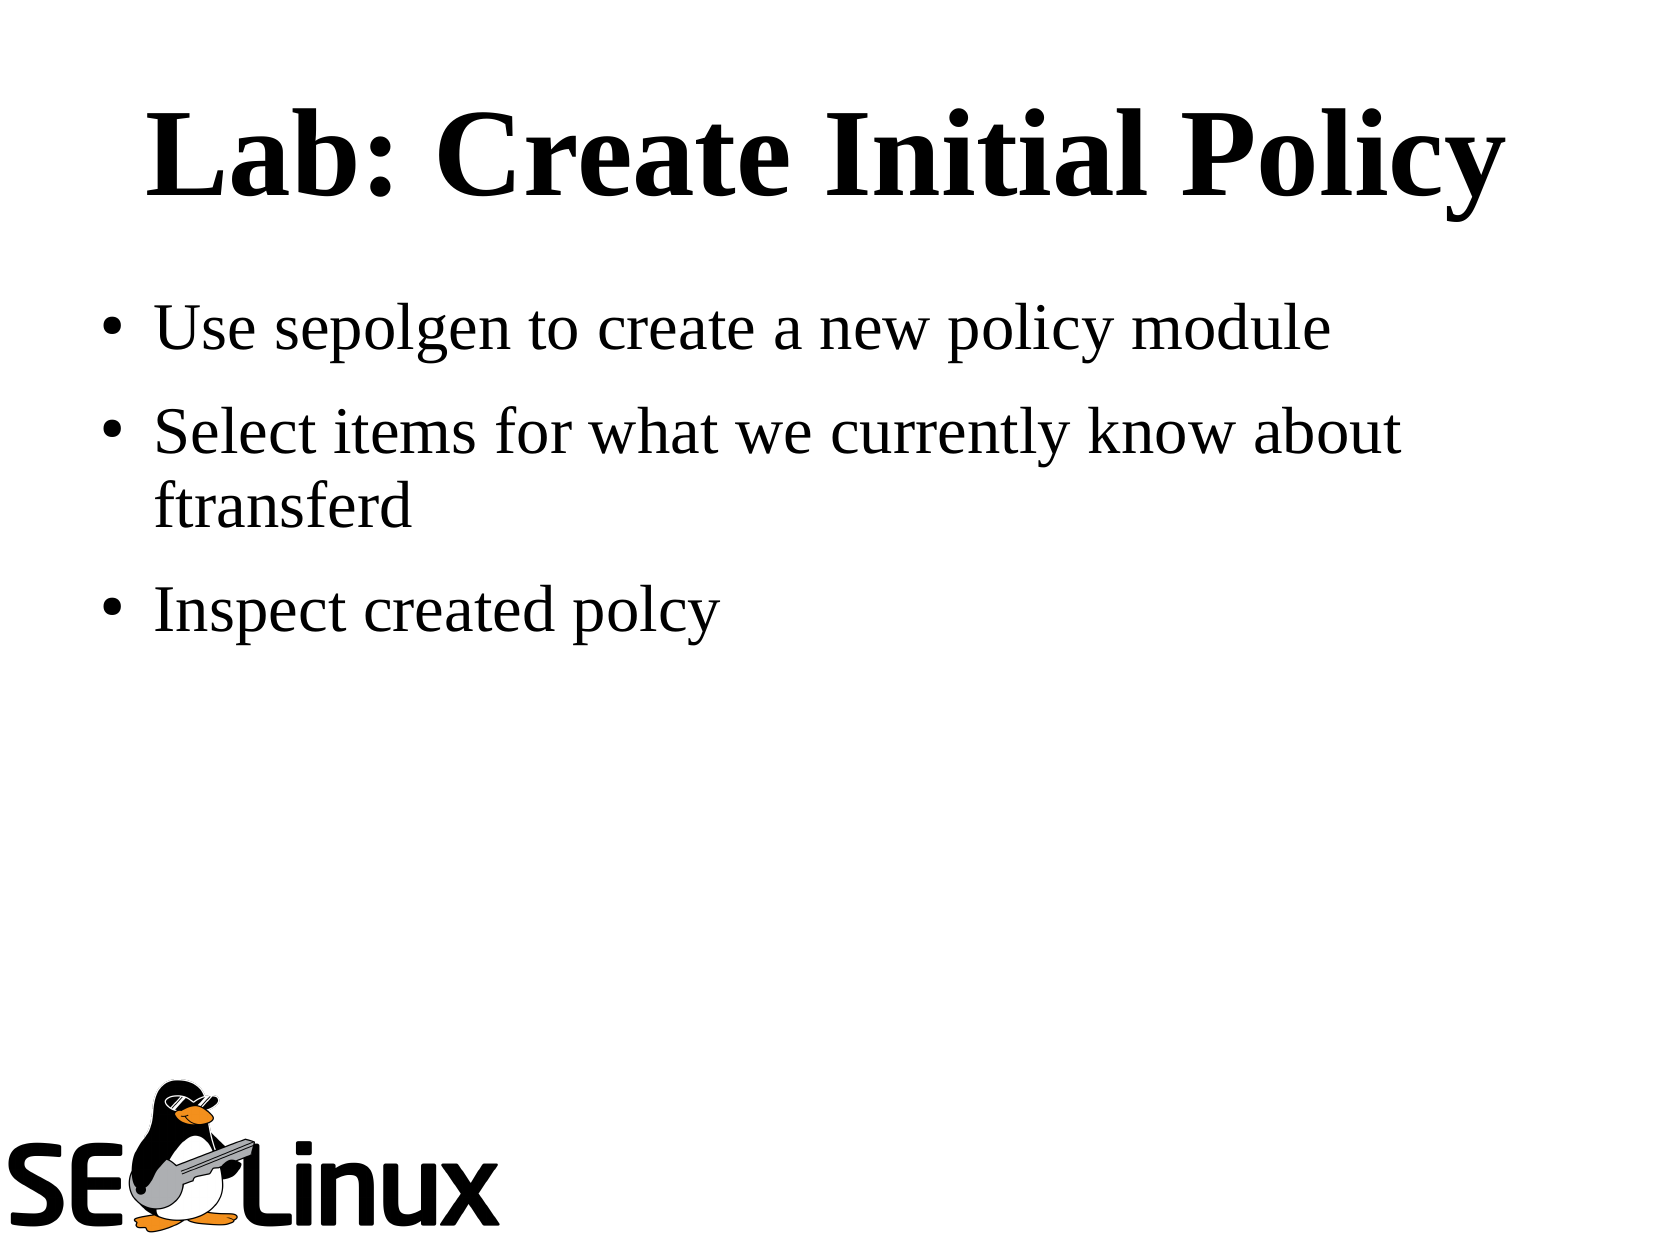

# Lab: Create Initial Policy
Use sepolgen to create a new policy module
Select items for what we currently know about ftransferd
Inspect created polcy